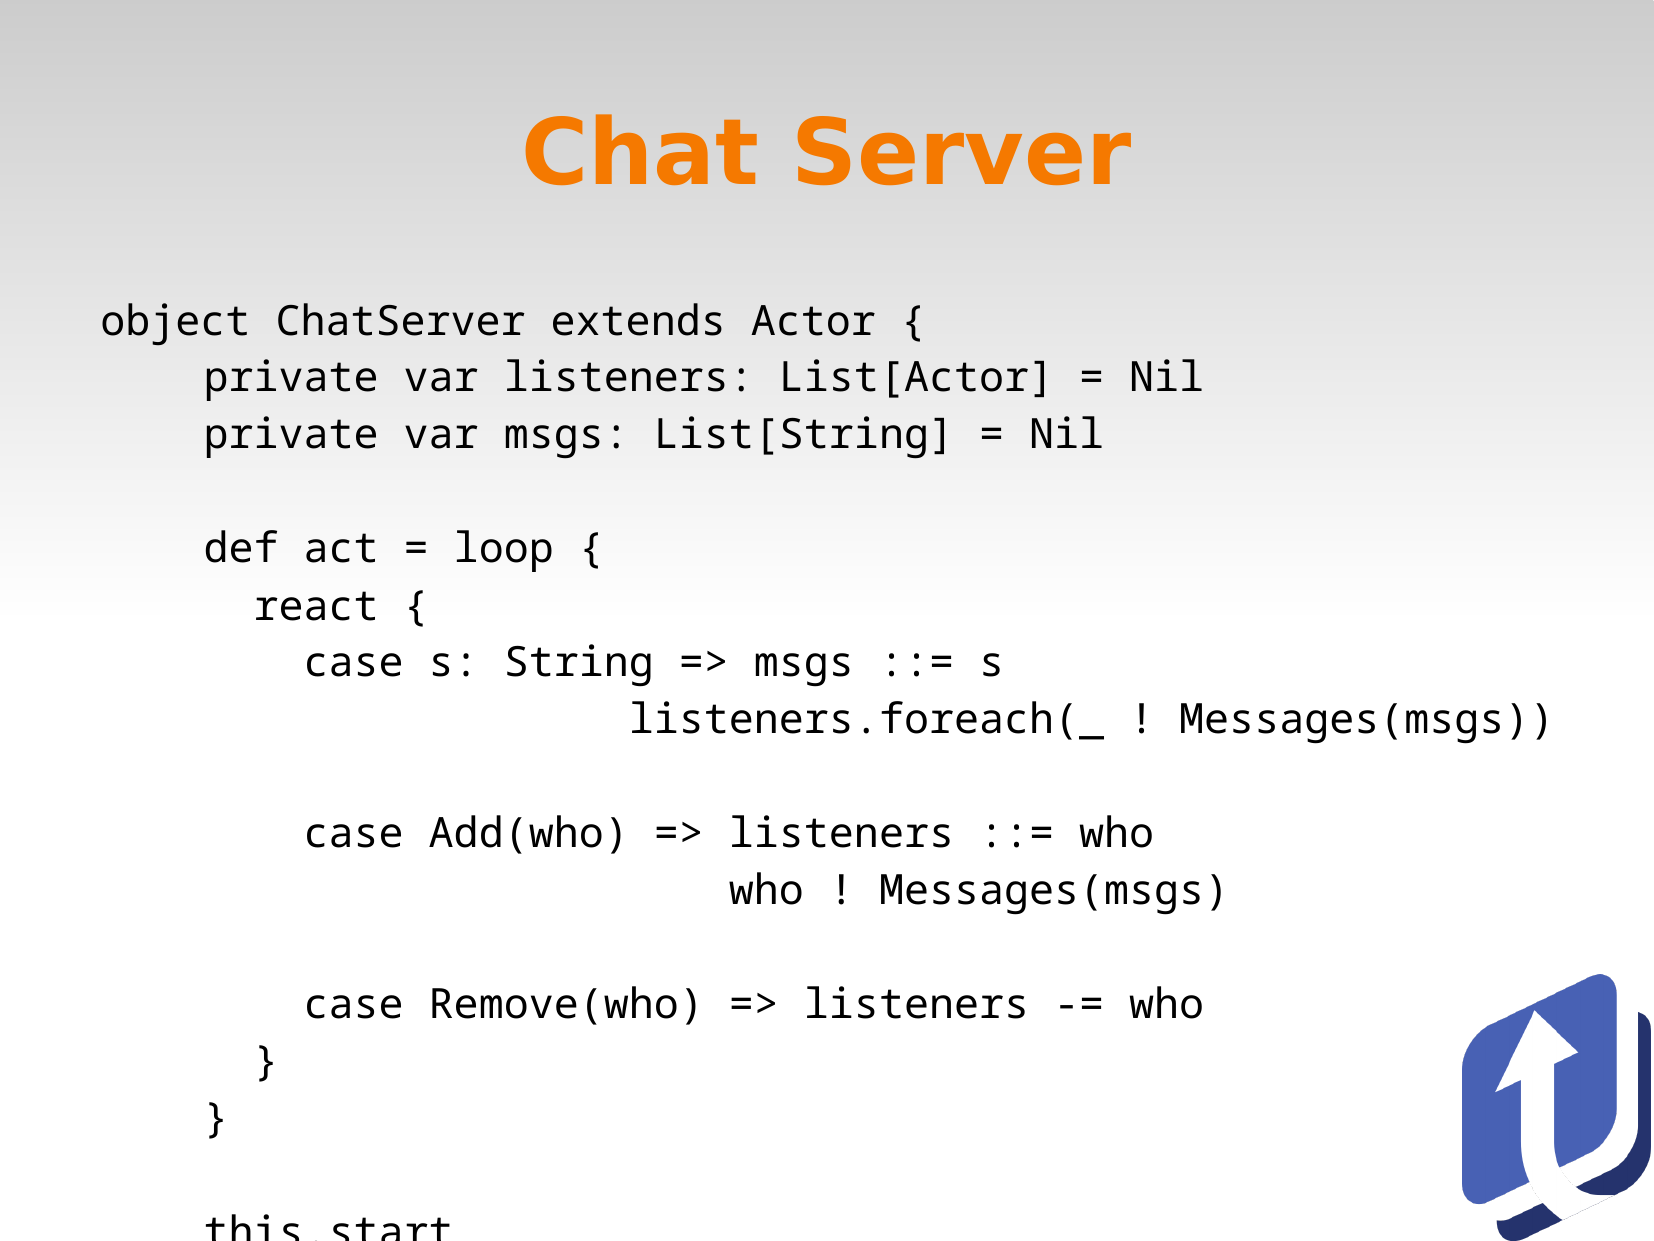

# Chat Server
object ChatServer extends Actor {
 private var listeners: List[Actor] = Nil
 private var msgs: List[String] = Nil
 def act = loop {
 react {
 case s: String => msgs ::= s
 listeners.foreach(_ ! Messages(msgs))
 case Add(who) => listeners ::= who
 who ! Messages(msgs)
 case Remove(who) => listeners -= who
 }
 }
 this.start
}